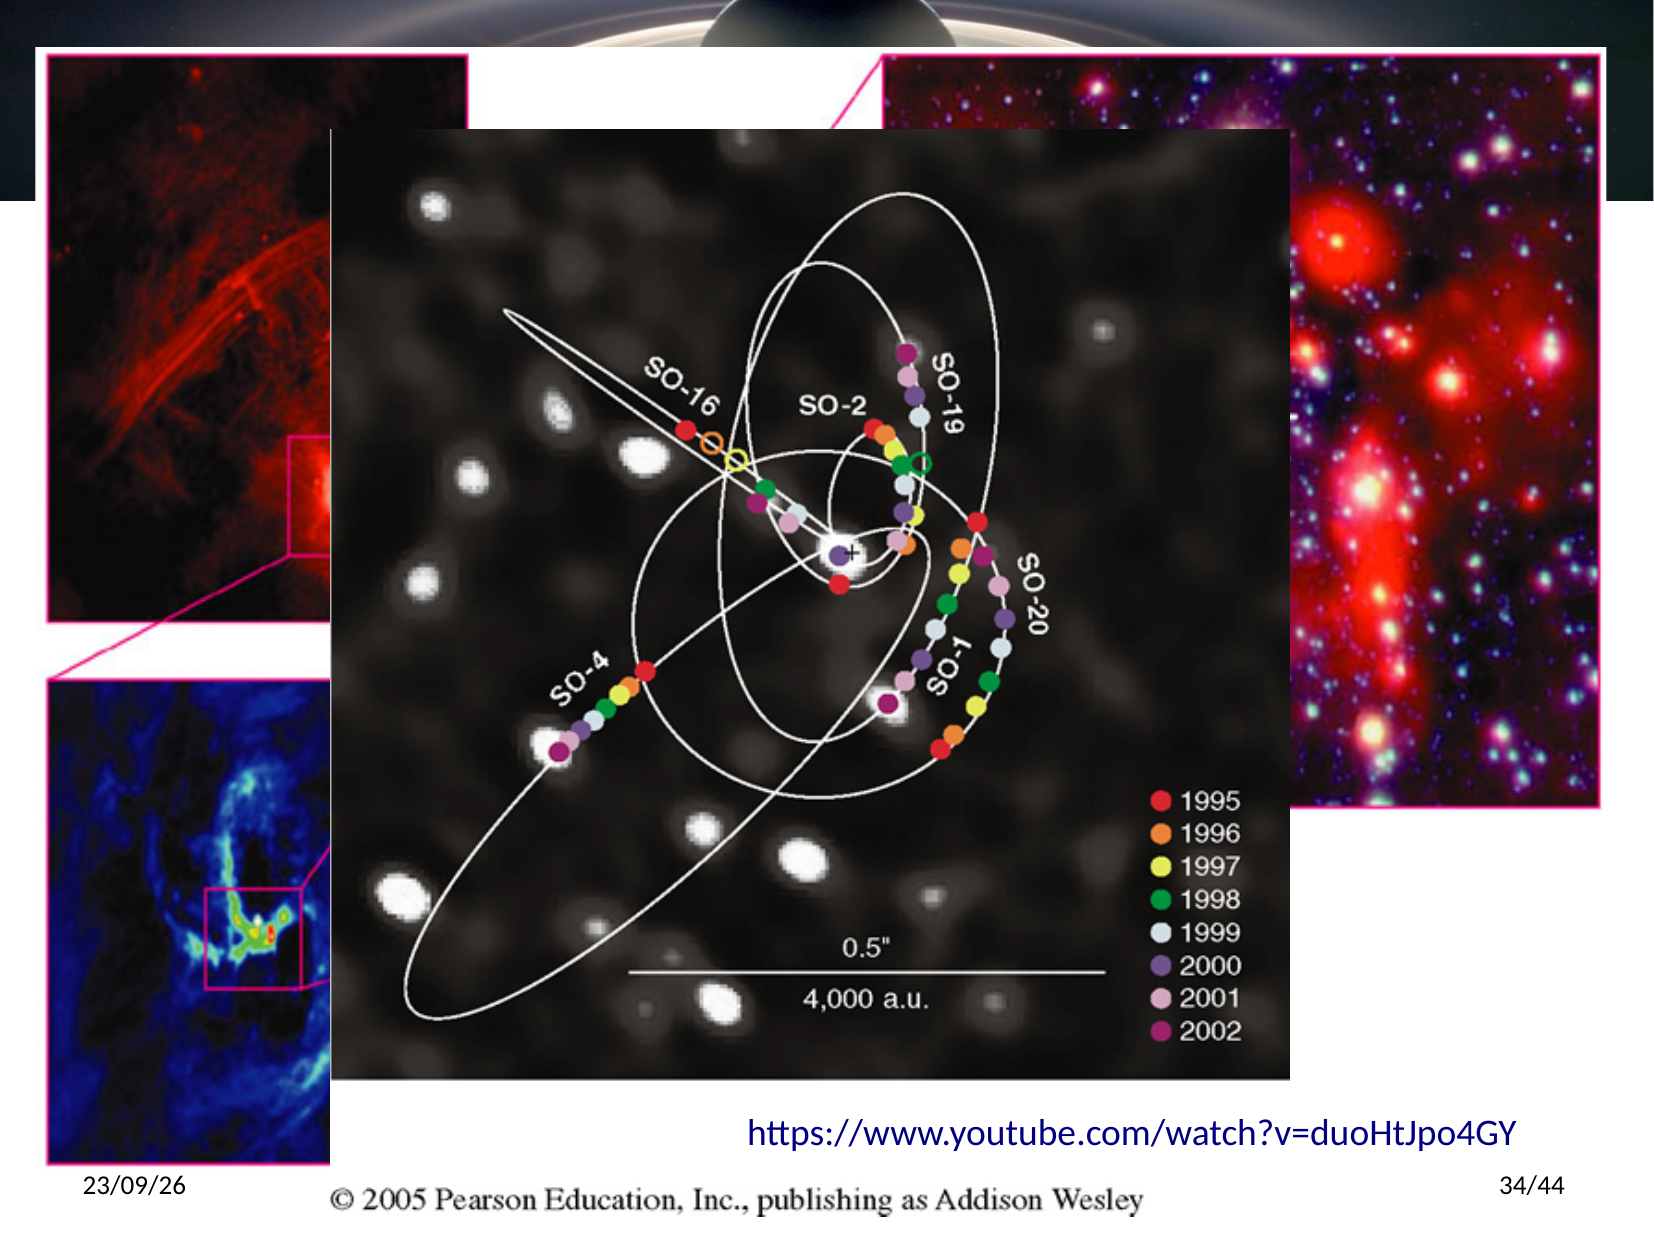

Inclinada ~60º, respecto del Ecuador Celeste
# La Vía Láctea
https://www.youtube.com/watch?v=duoHtJpo4GY
Astronomía (Asorey)
34